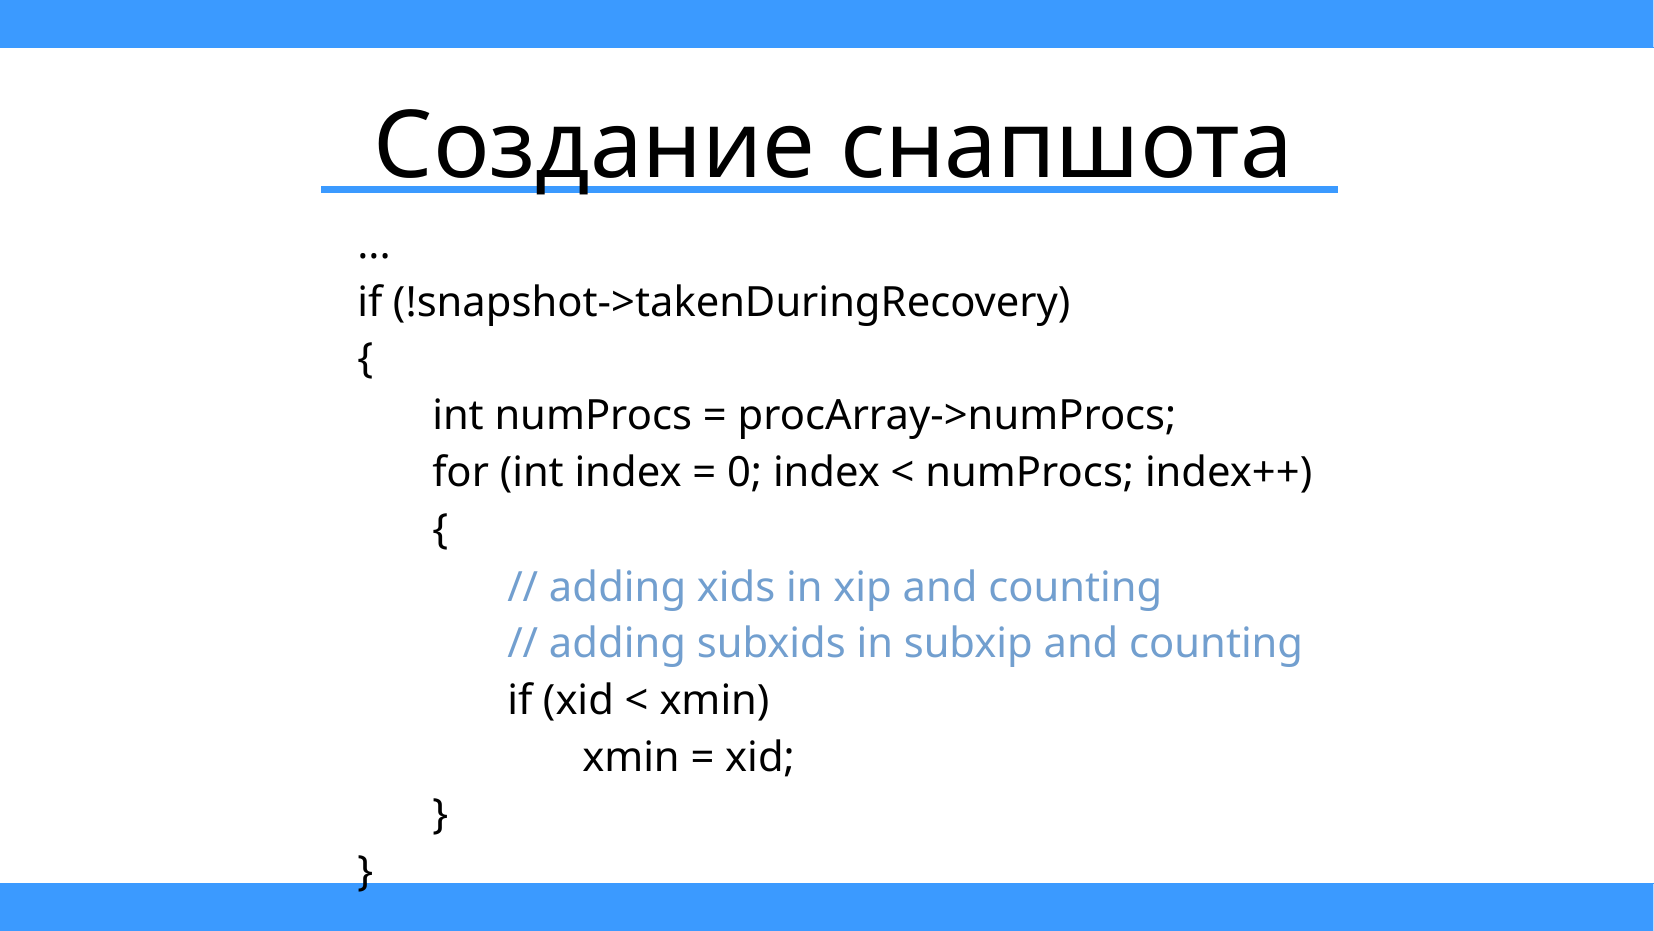

Создание снапшота
	...
	if (!snapshot->takenDuringRecovery)
	{
		int numProcs = procArray->numProcs;
		for (int index = 0; index < numProcs; index++)
		{
			// adding xids in xip and counting
			// adding subxids in subxip and counting
			if (xid < xmin)
				xmin = xid;
		}
	}
	...